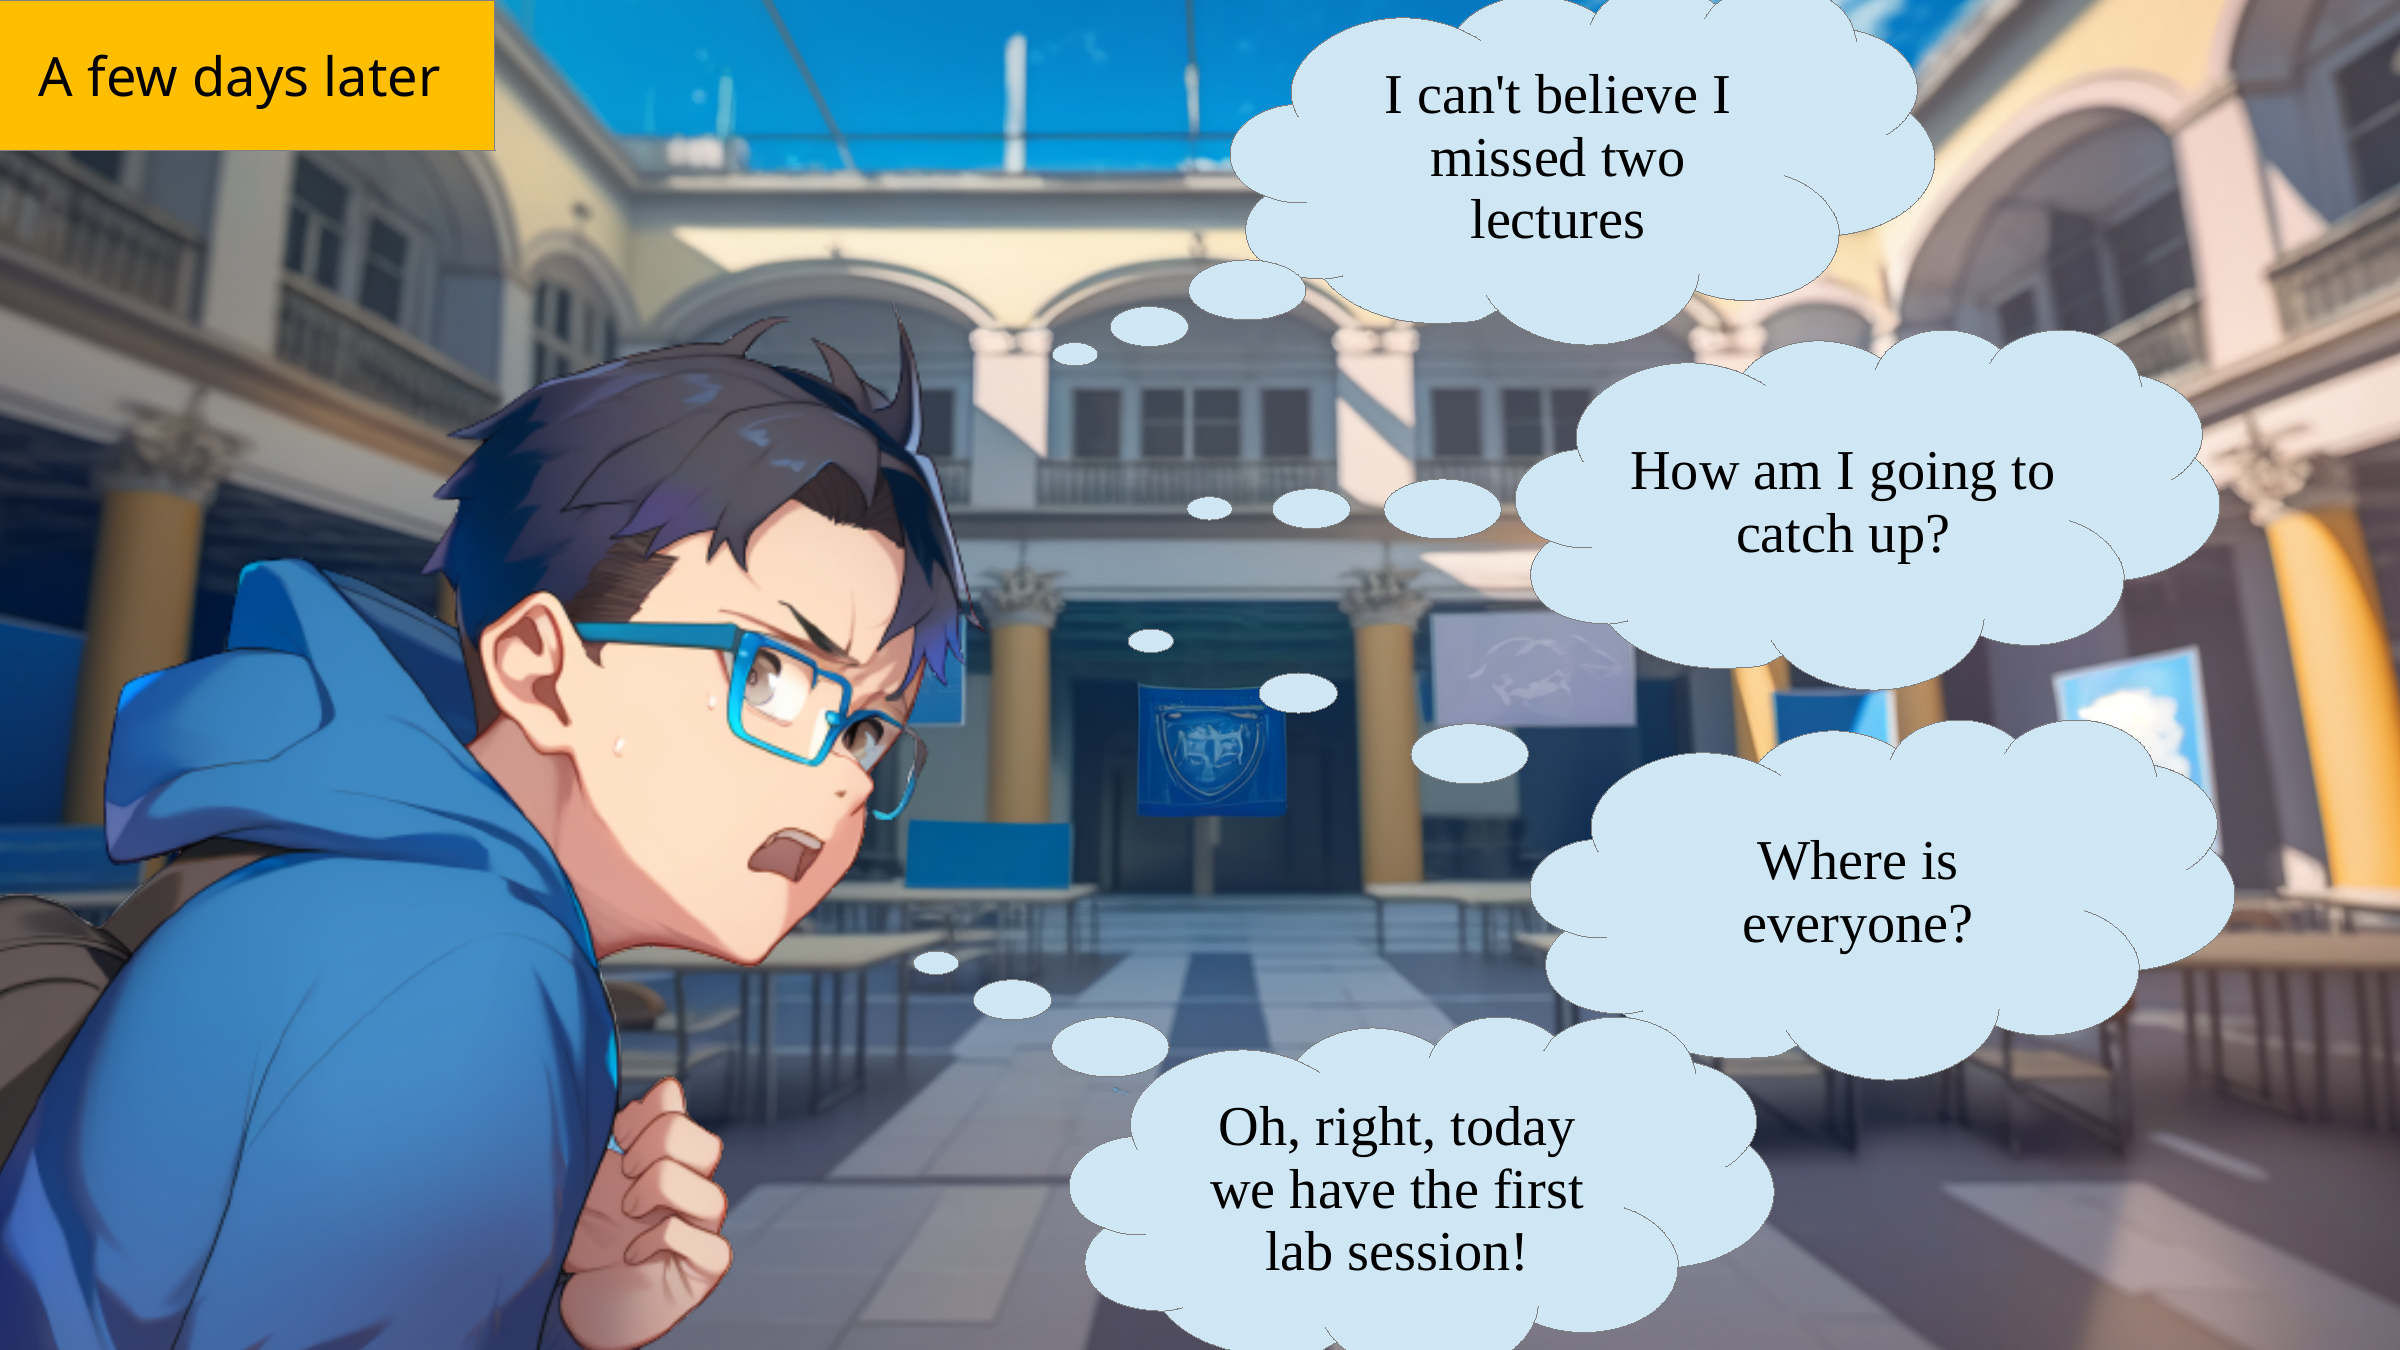

I can't believe I missed two lectures
A few days later
How am I going to catch up?
Where is everyone?
Oh, right, today we have the first lab session!